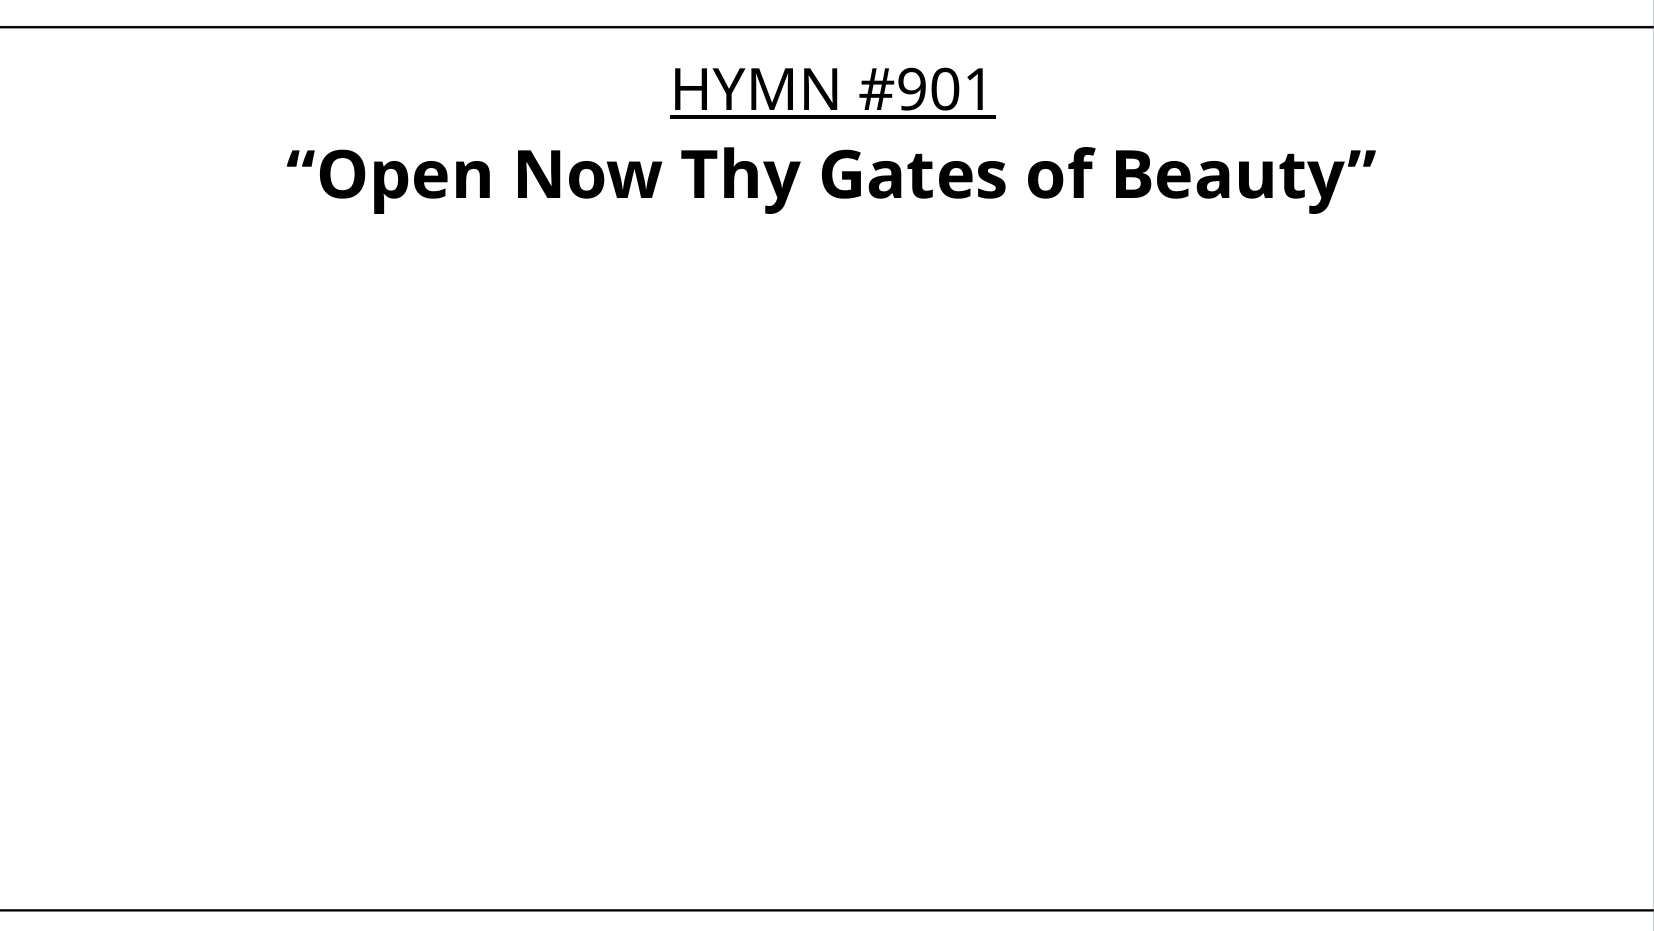

HYMN #901
“Open Now Thy Gates of Beauty”